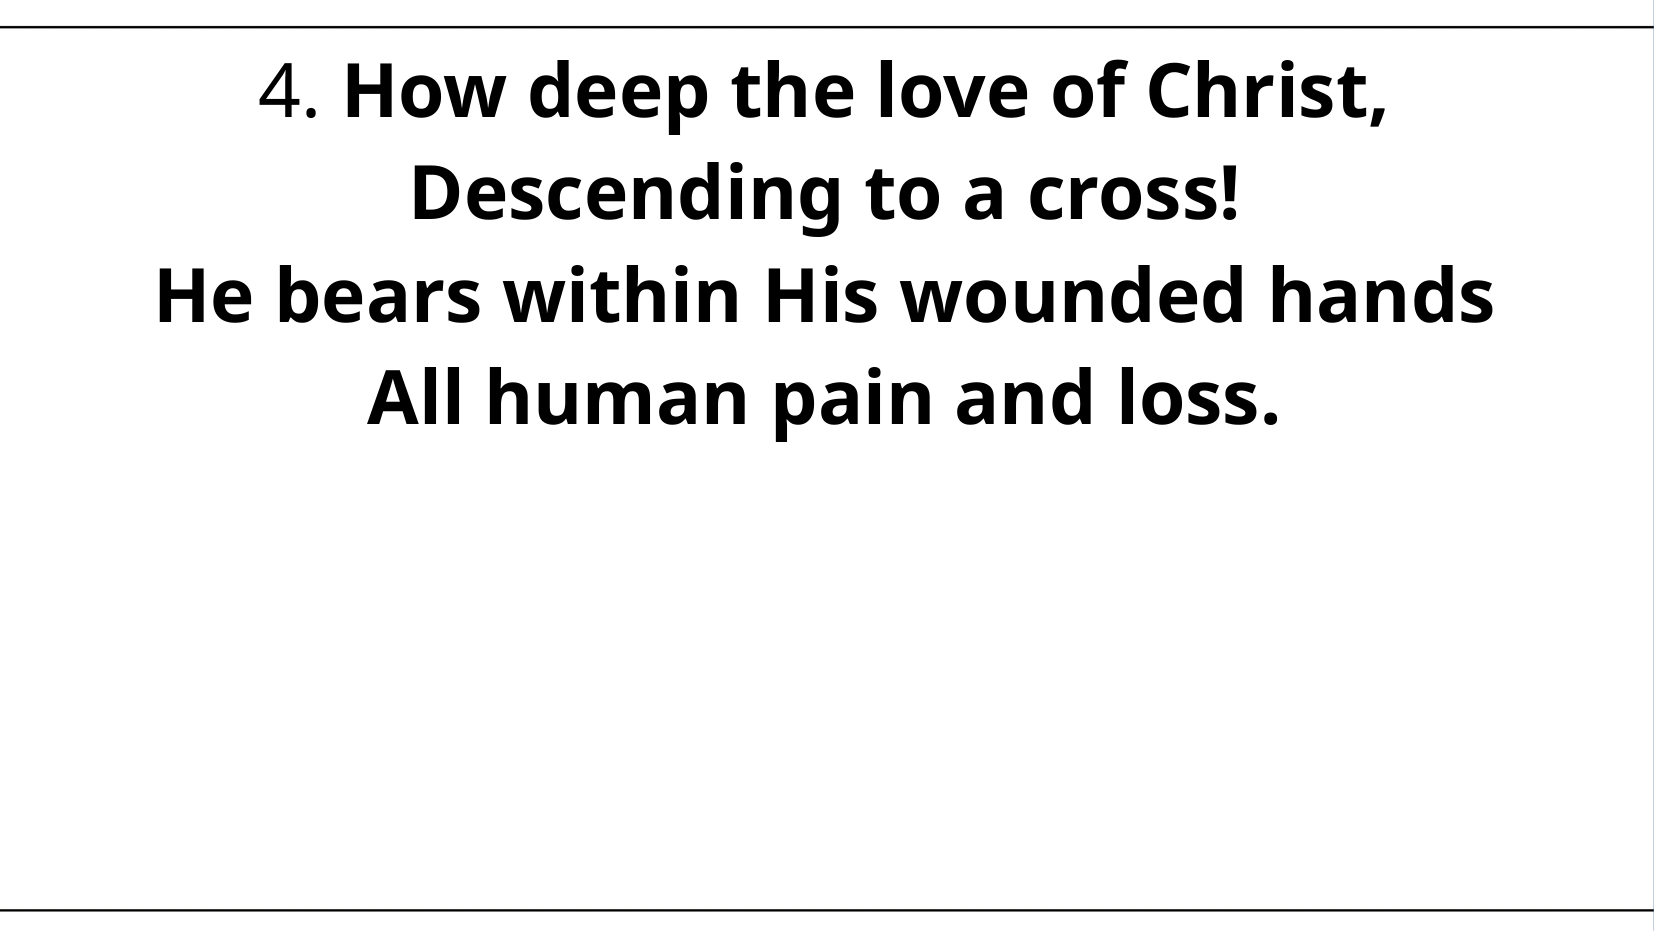

4. How deep the love of Christ,
Descending to a cross!
He bears within His wounded hands
All human pain and loss.